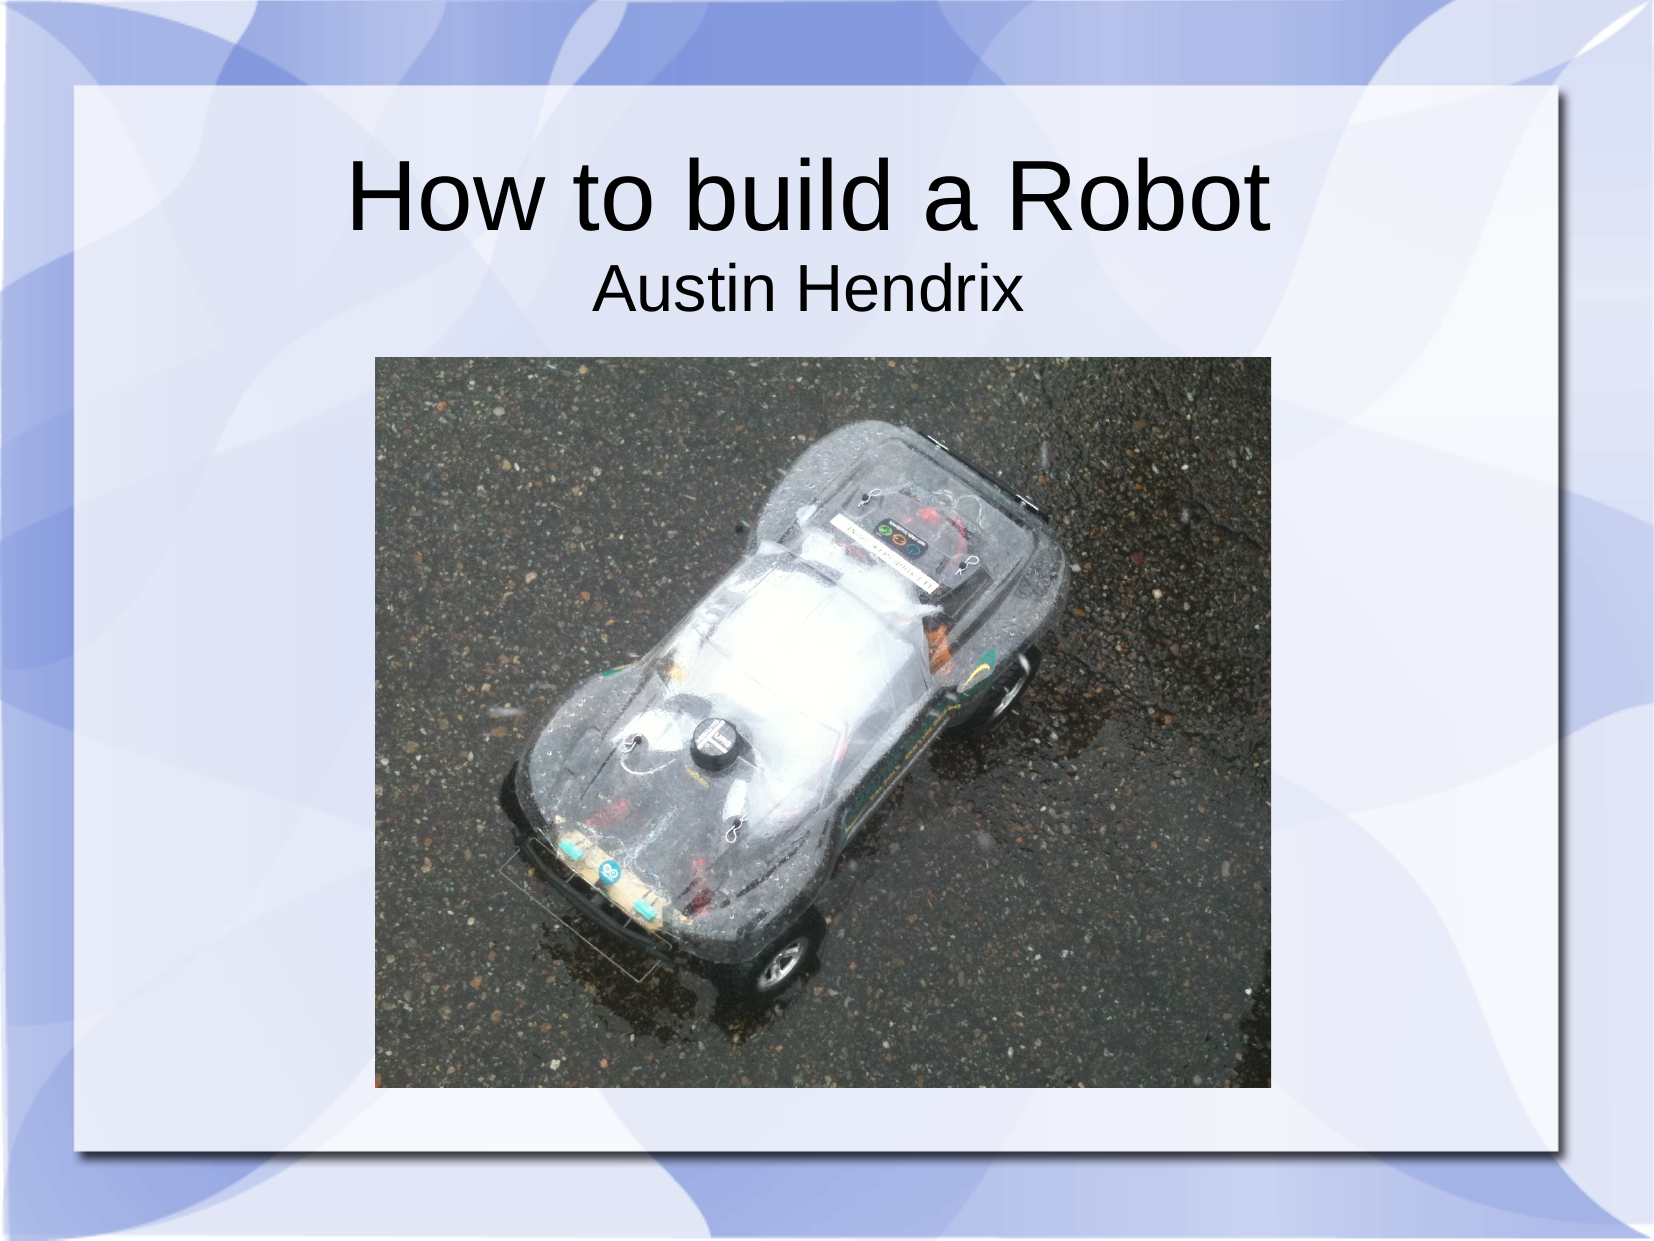

# How to build a Robot
Austin Hendrix